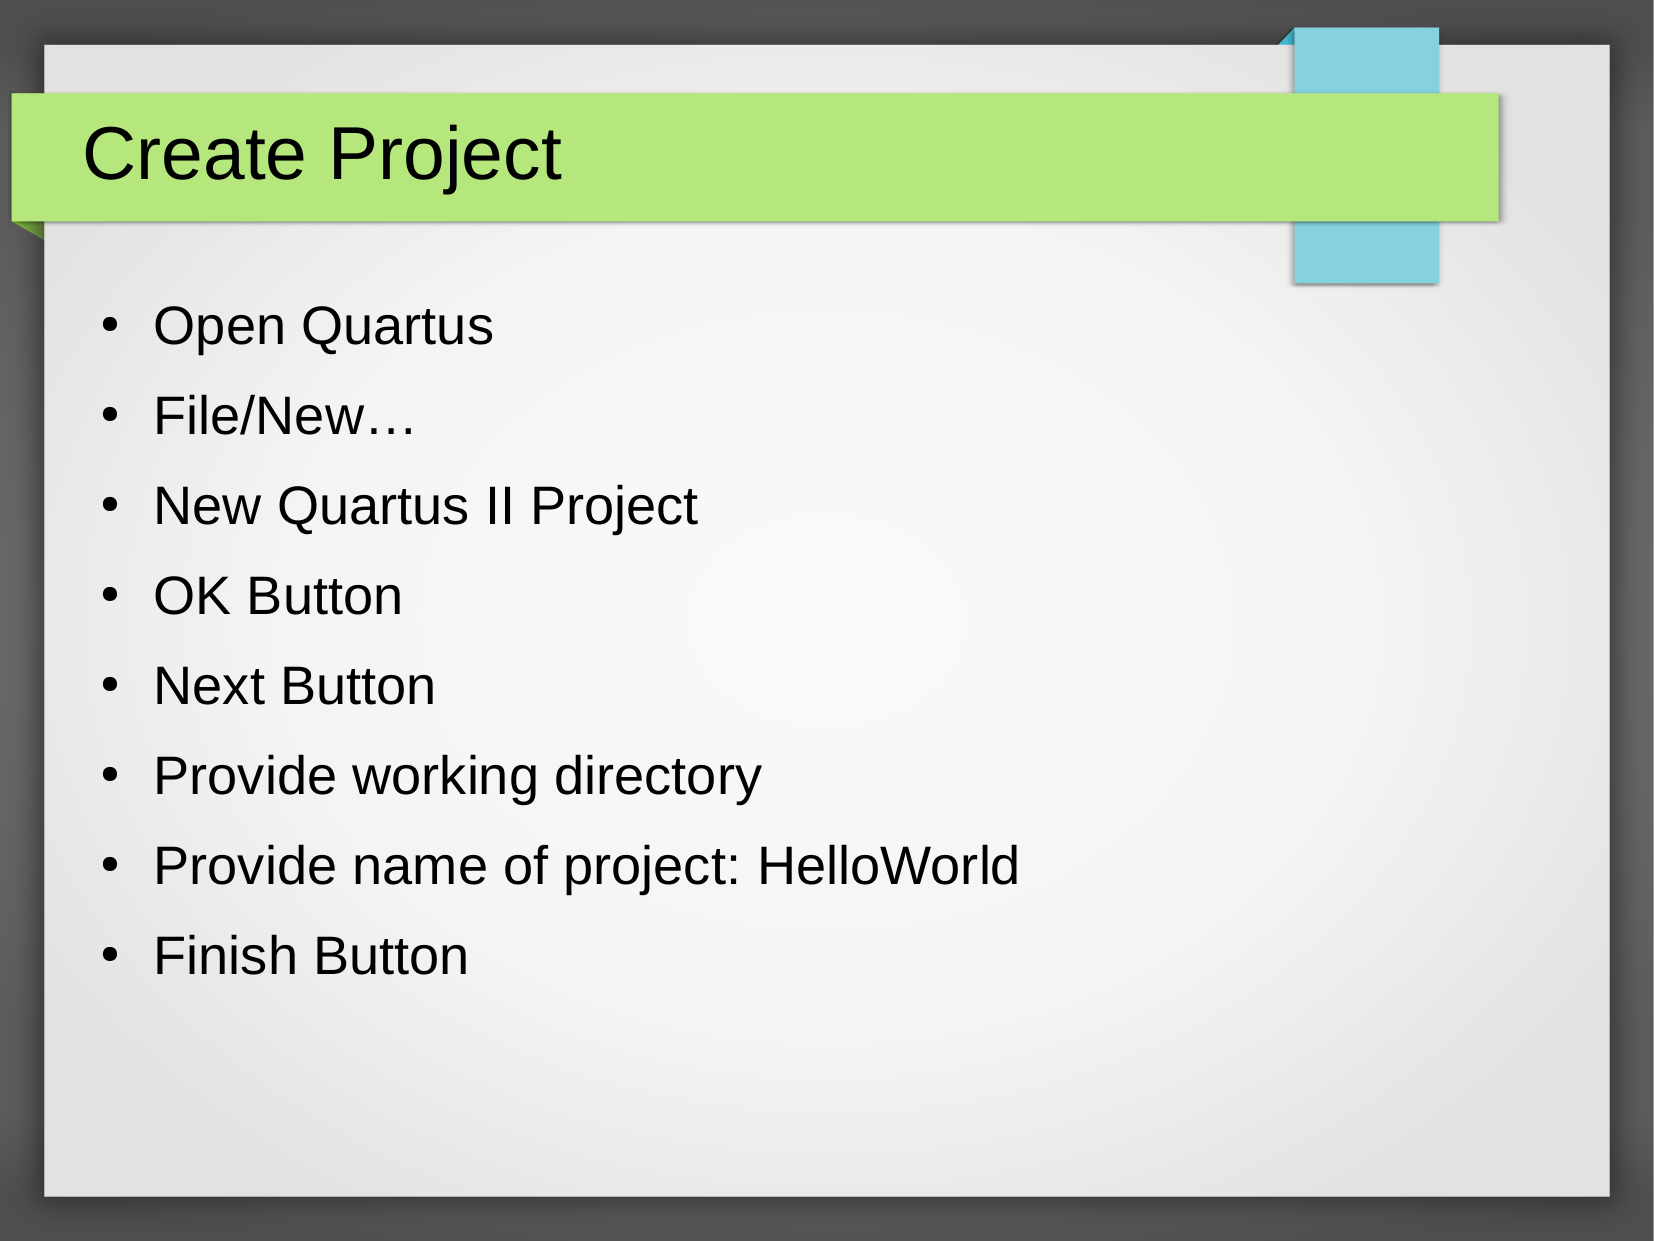

# Create Project
Open Quartus
File/New…
New Quartus II Project
OK Button
Next Button
Provide working directory
Provide name of project: HelloWorld
Finish Button